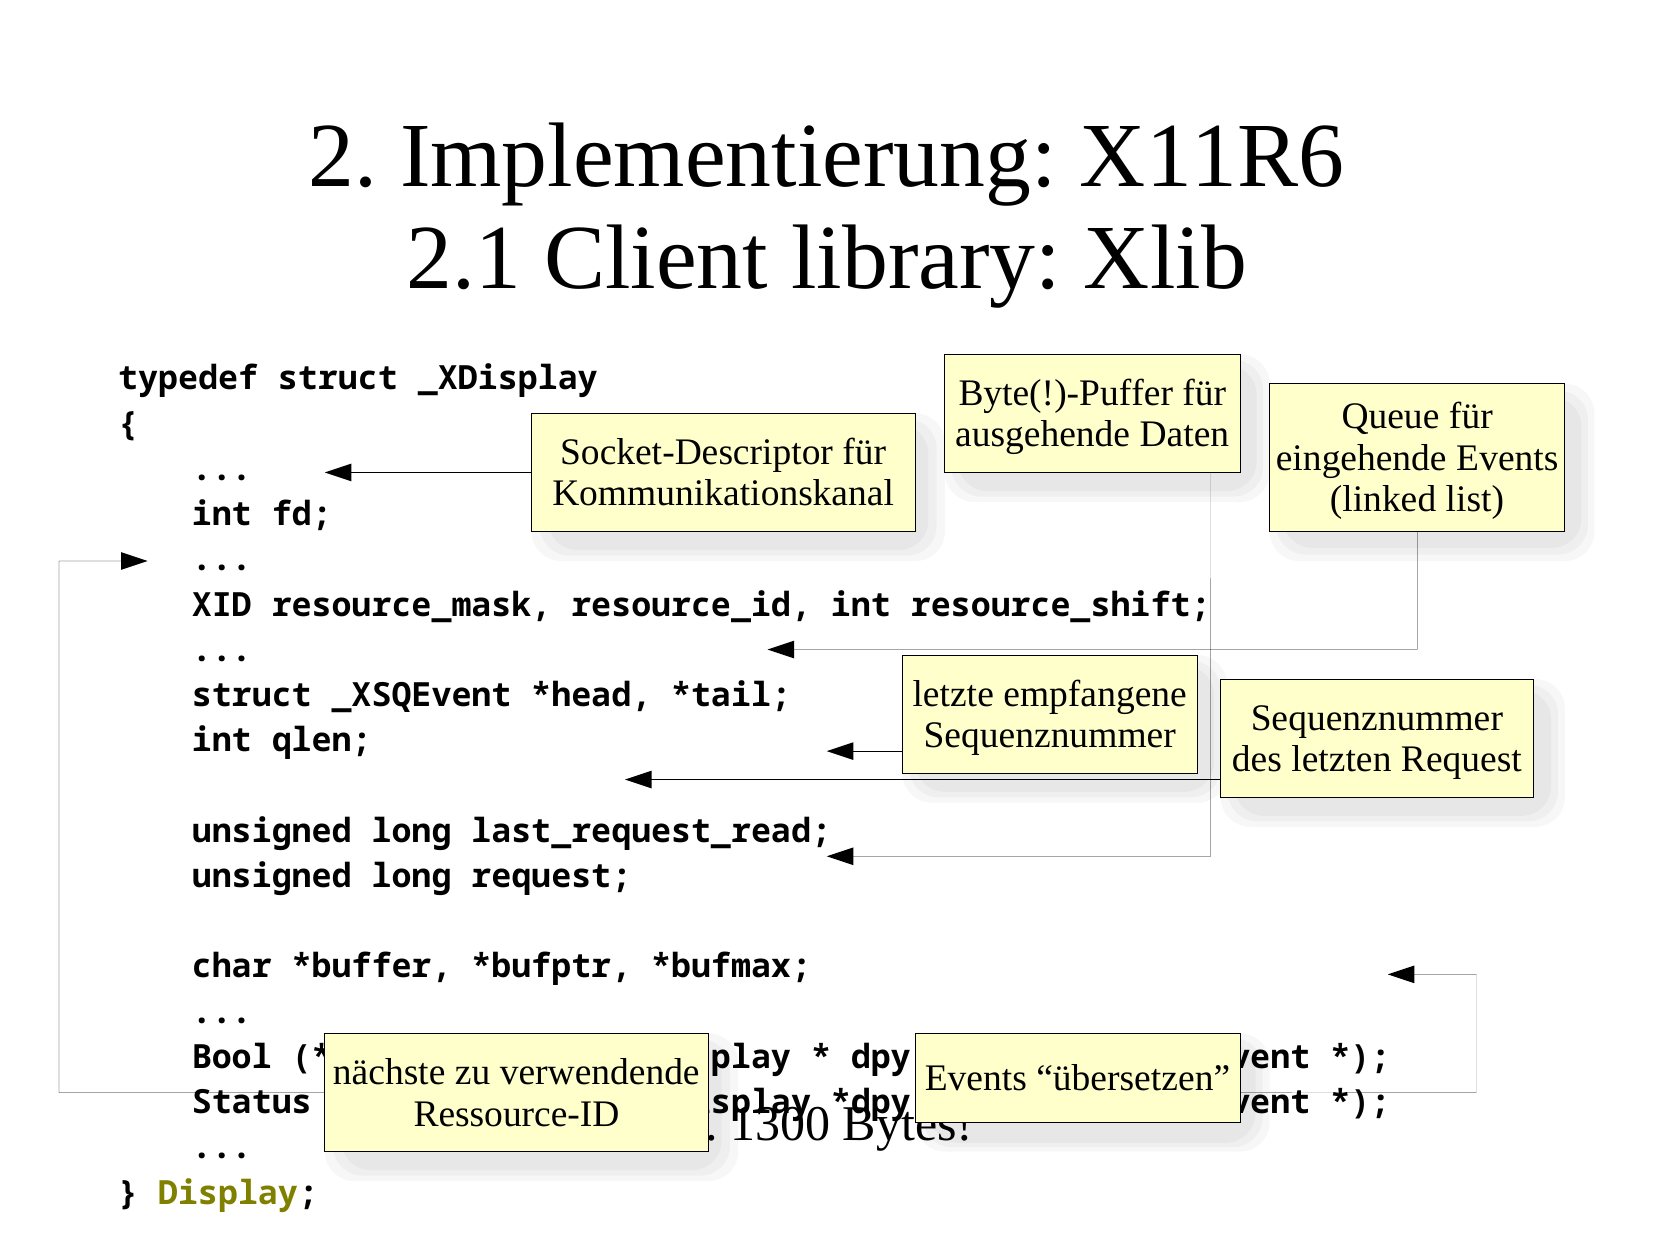

# 2. Implementierung: X11R6 2.1 Client library: Xlib
typedef struct _XDisplay
{
	...
	int fd;
	...
	XID resource_mask, resource_id, int resource_shift;
	...
	struct _XSQEvent *head, *tail;
	int qlen;
	unsigned long last_request_read;
	unsigned long request;
	char *buffer, *bufptr, *bufmax;
	...
	Bool (*event_vec[128])(Display * dpy, XEvent *re, xEvent *);
	Status (*wire_vec[128])(Display *dpy, XEvent *re, xEvent *);
	...
} Display;
Byte(!)-Puffer für
ausgehende Daten
Queue für
eingehende Events
(linked list)
Socket-Descriptor für
Kommunikationskanal
nächste zu verwendende
Ressource-ID
letzte empfangene
Sequenznummer
Sequenznummer
des letzten Request
Events “übersetzen”
ca. 1300 Bytes!